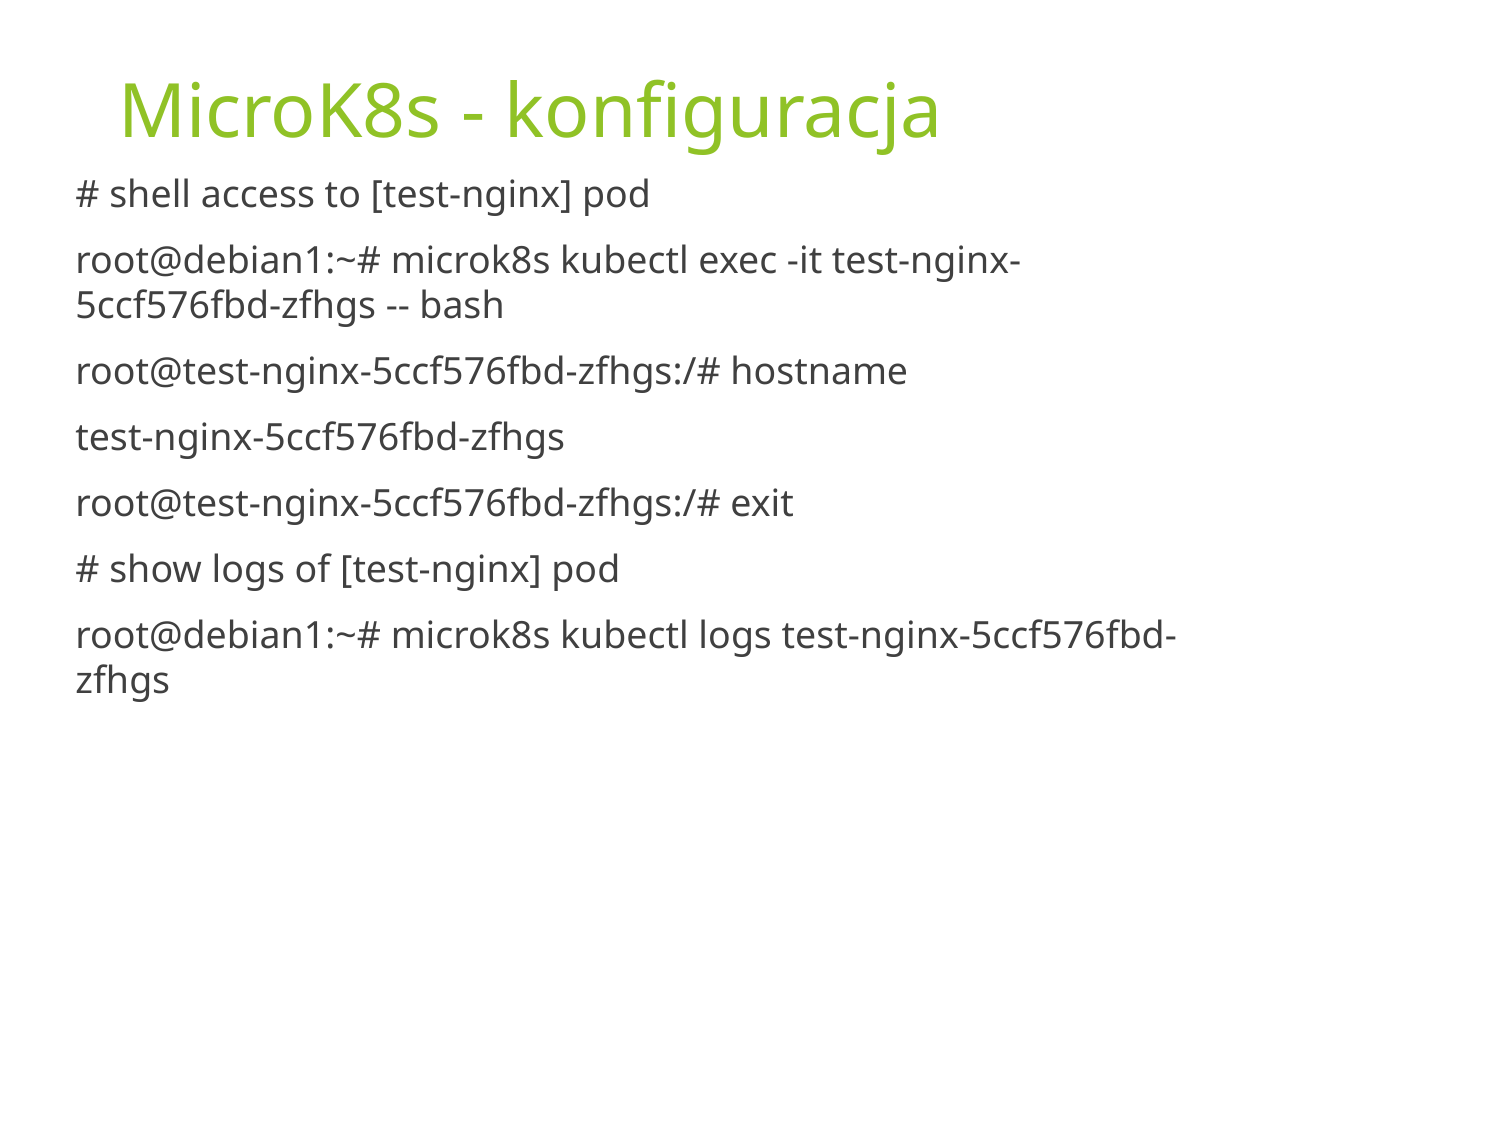

# MicroK8s - konfiguracja
# shell access to [test-nginx] pod
root@debian1:~# microk8s kubectl exec -it test-nginx-5ccf576fbd-zfhgs -- bash
root@test-nginx-5ccf576fbd-zfhgs:/# hostname
test-nginx-5ccf576fbd-zfhgs
root@test-nginx-5ccf576fbd-zfhgs:/# exit
# show logs of [test-nginx] pod
root@debian1:~# microk8s kubectl logs test-nginx-5ccf576fbd-zfhgs